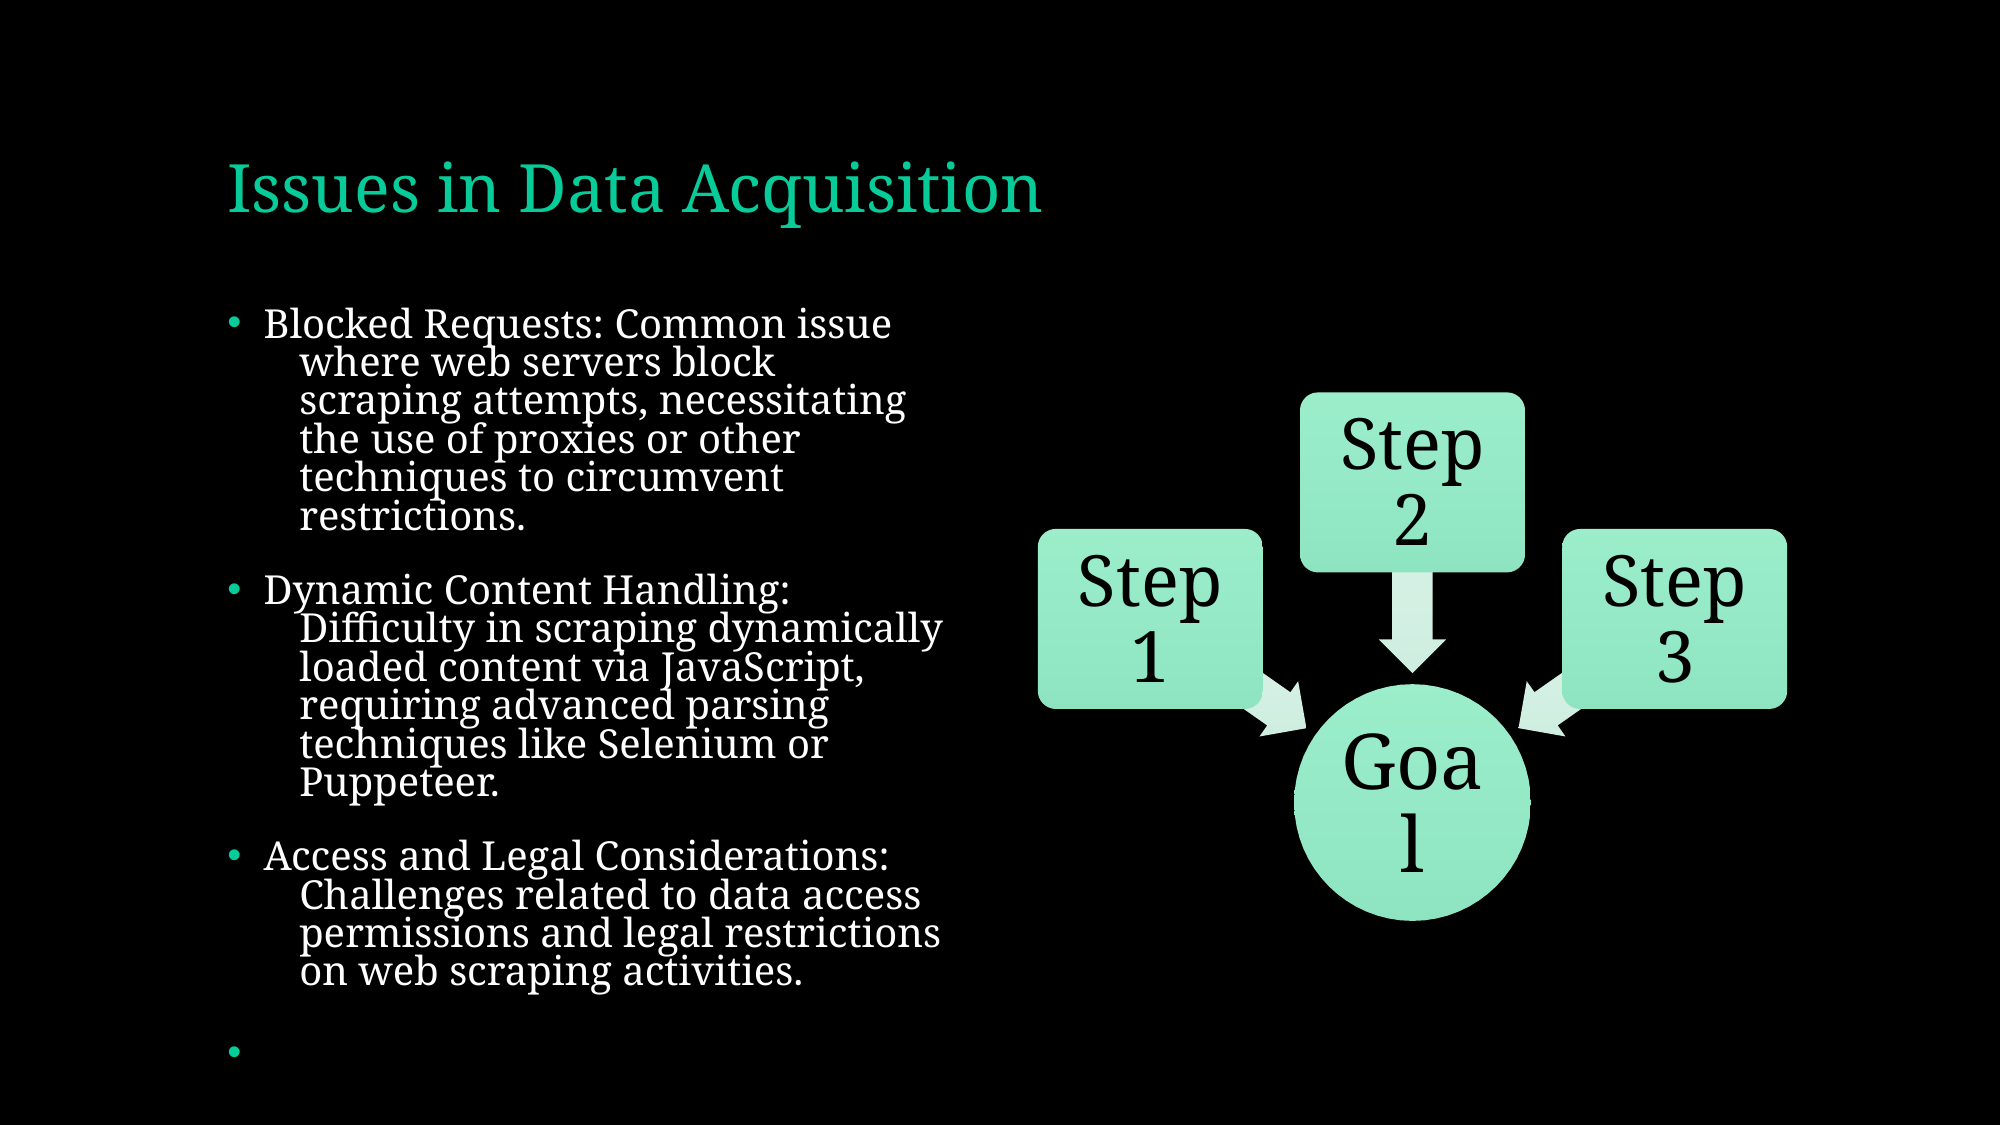

# Issues in Data Acquisition
Blocked Requests: Common issue where web servers block scraping attempts, necessitating the use of proxies or other techniques to circumvent restrictions.
Dynamic Content Handling: Difficulty in scraping dynamically loaded content via JavaScript, requiring advanced parsing techniques like Selenium or Puppeteer.
Access and Legal Considerations: Challenges related to data access permissions and legal restrictions on web scraping activities.
Step 2
Step 1
Step 3
Goal